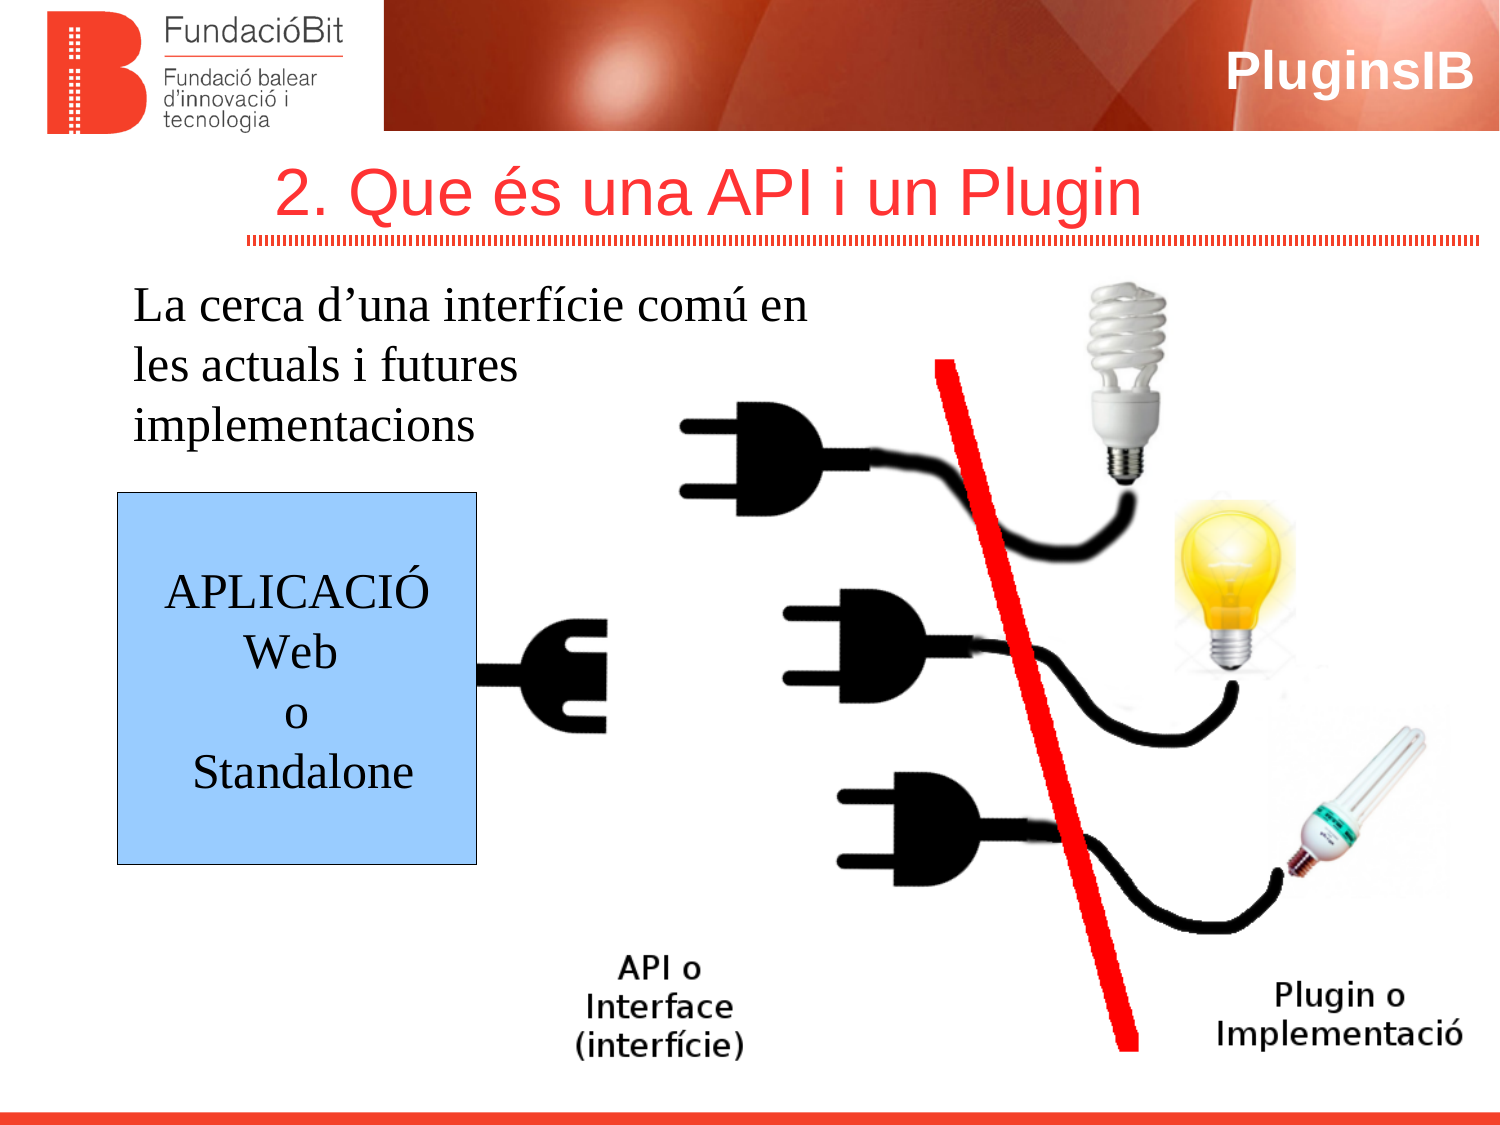

# PluginsIB
 2. Que és una API i un Plugin
La cerca d’una interfície comú en les actuals i futures implementacions
APLICACIÓ
Web
o
 Standalone